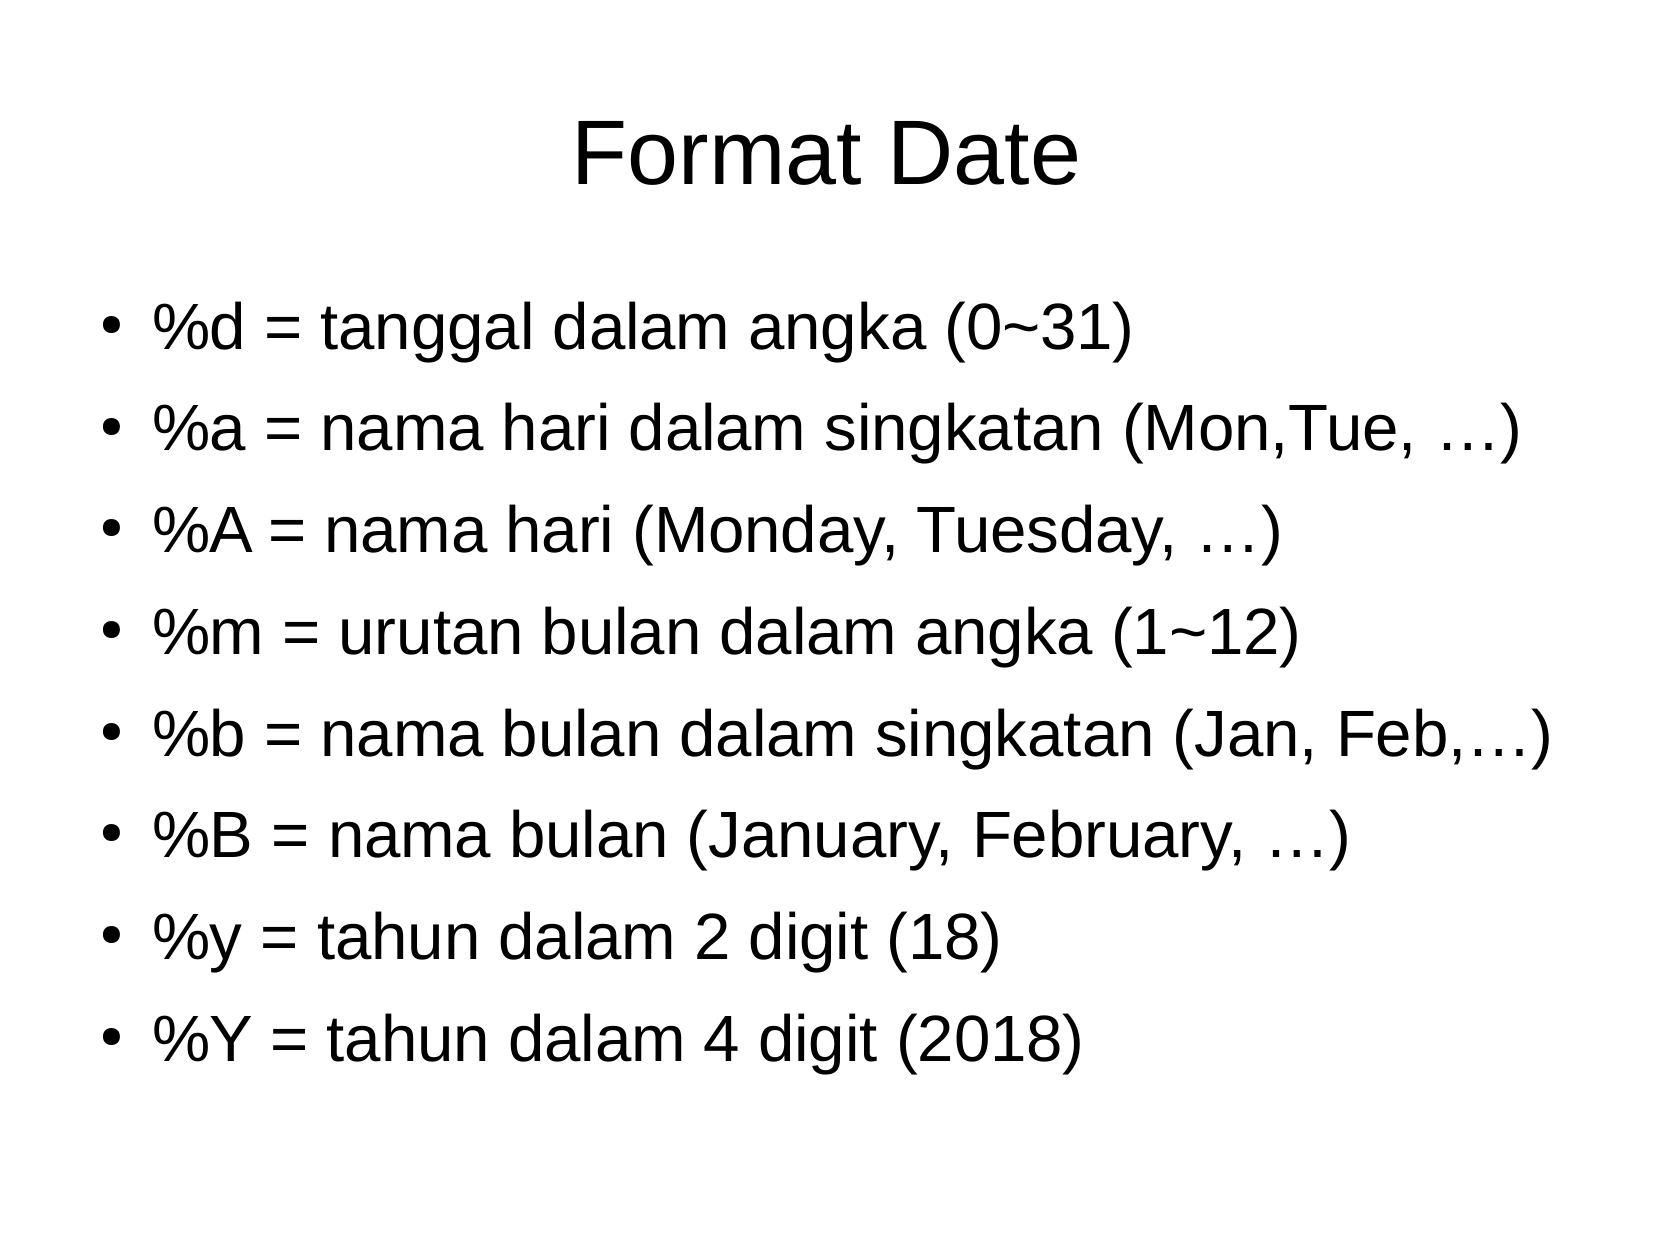

# Format Date
%d = tanggal dalam angka (0~31)
%a = nama hari dalam singkatan (Mon,Tue, …)
%A = nama hari (Monday, Tuesday, …)
%m = urutan bulan dalam angka (1~12)
%b = nama bulan dalam singkatan (Jan, Feb,…)
%B = nama bulan (January, February, …)
%y = tahun dalam 2 digit (18)
%Y = tahun dalam 4 digit (2018)